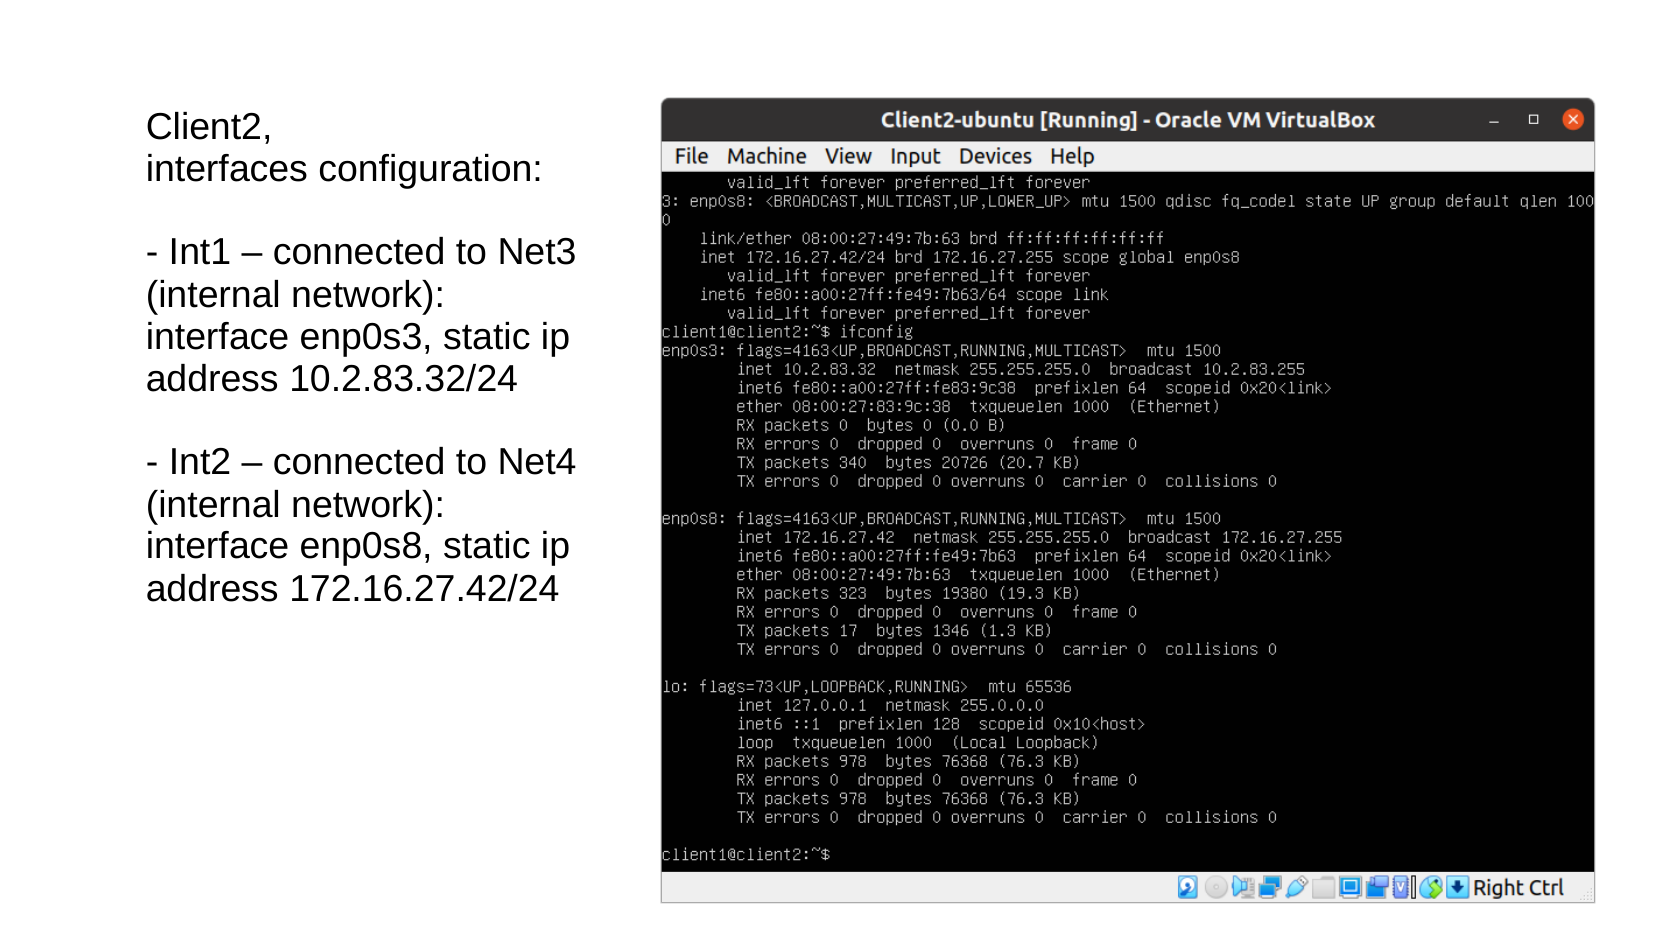

# Client2, interfaces configuration: - Int1 – connected to Net3 (internal network): interface enp0s3, static ip address 10.2.83.32/24 - Int2 – connected to Net4 (internal network): interface enp0s8, static ip address 172.16.27.42/24